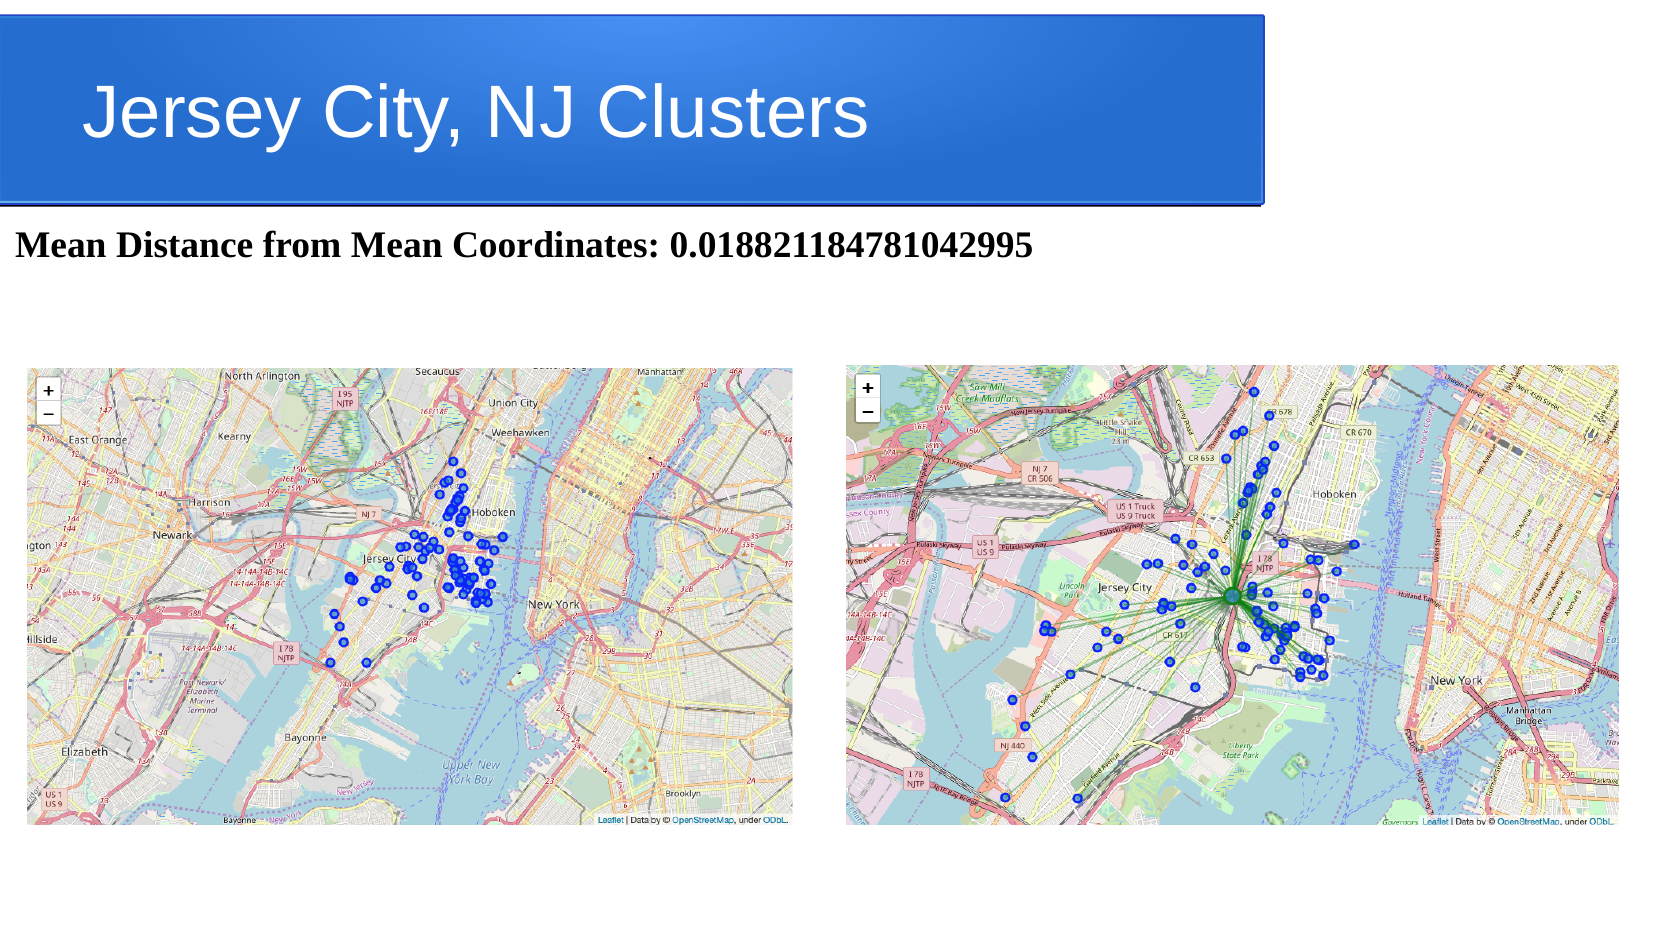

# Jersey City, NJ Clusters
Mean Distance from Mean Coordinates: 0.018821184781042995